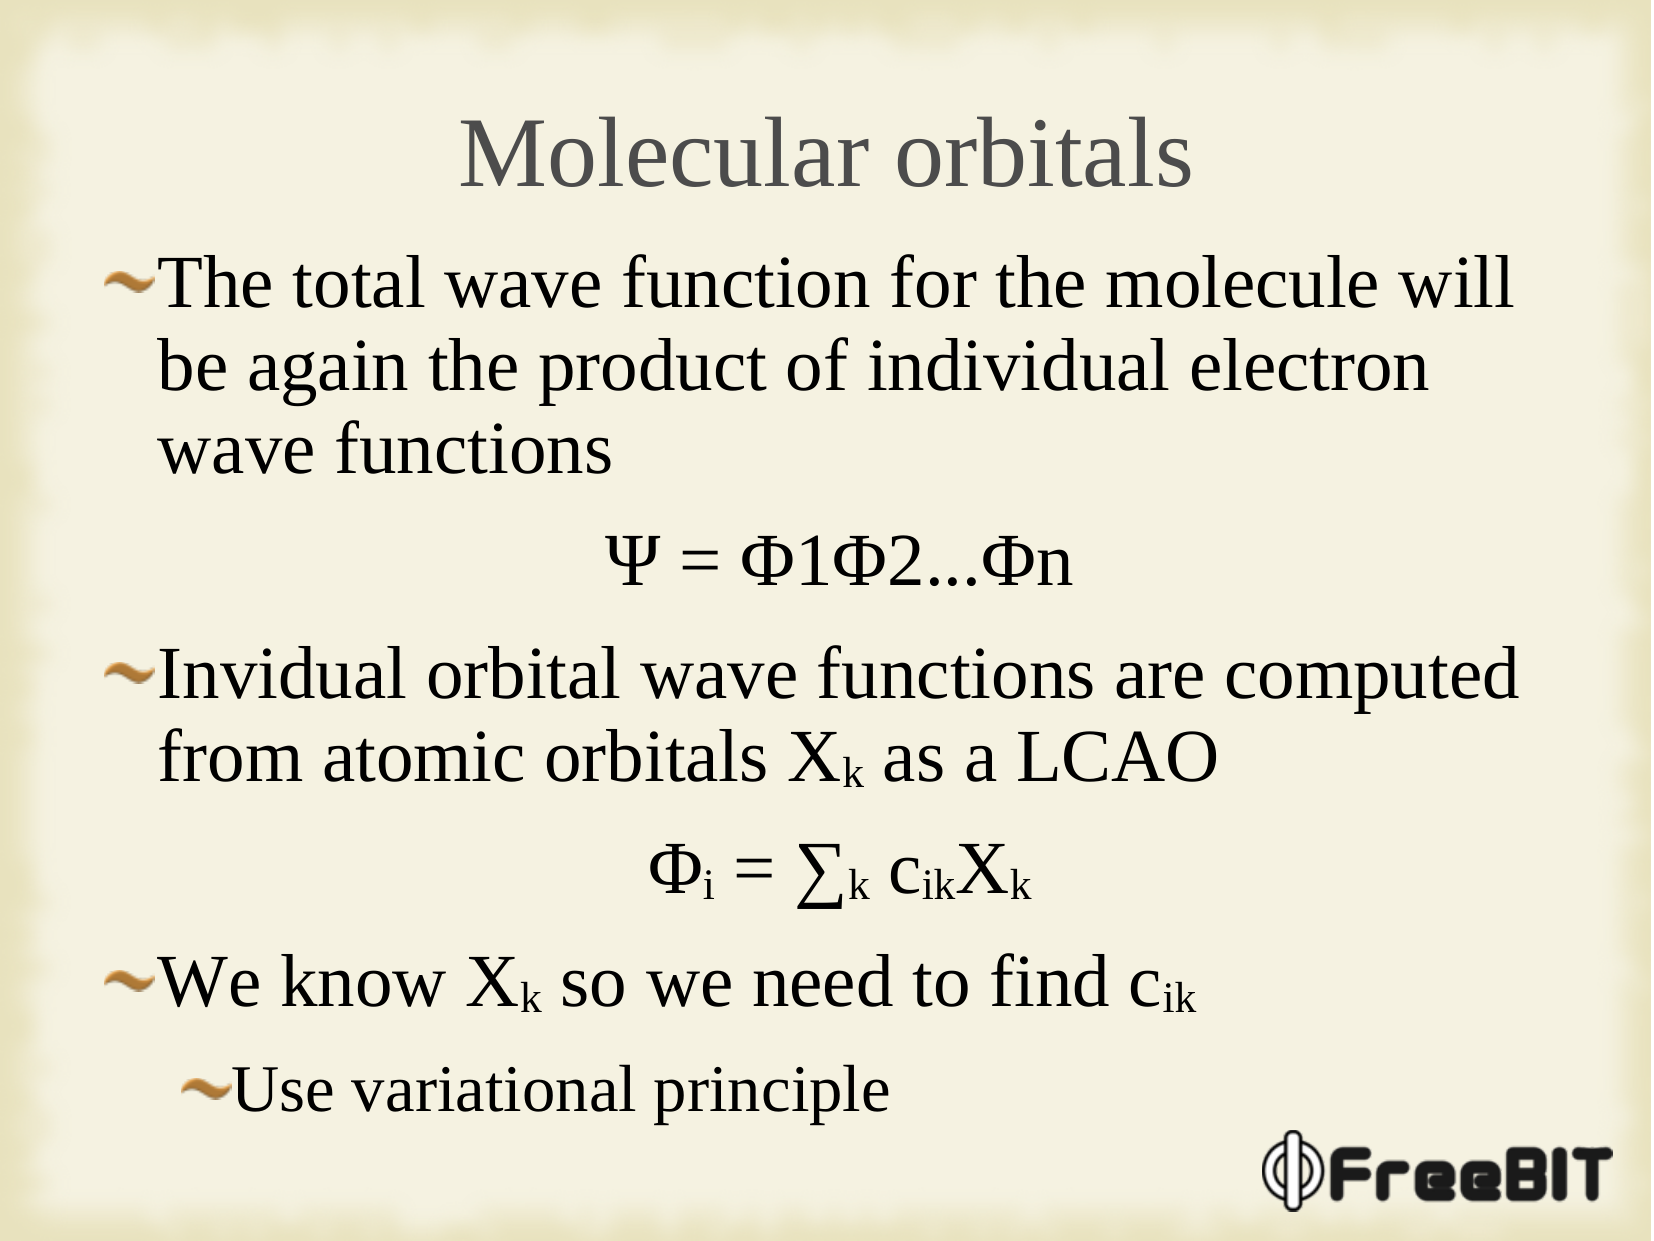

# Molecular orbitals
The total wave function for the molecule will be again the product of individual electron wave functions
Ψ = Φ1Φ2...Φn
Invidual orbital wave functions are computed from atomic orbitals Χk as a LCAO
Φi = ∑k cikΧk
We know Χk so we need to find cik
Use variational principle